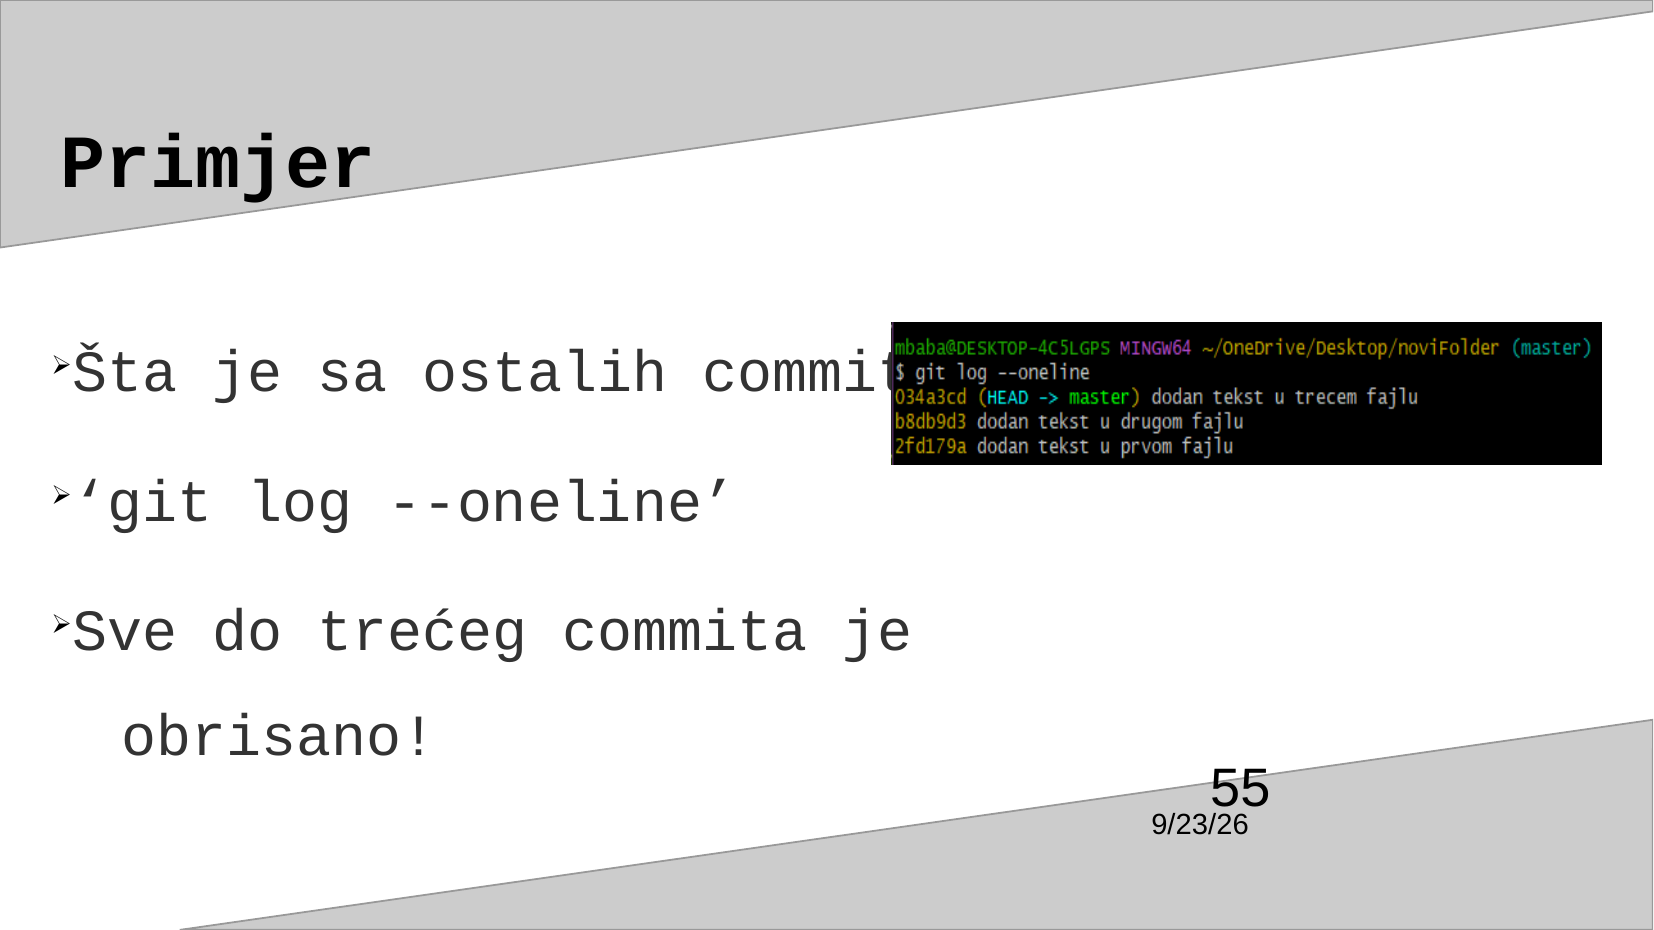

Primjer
# Šta je sa ostalih commita?
‘git log --oneline’
Sve do trećeg commita je
 obrisano!
54